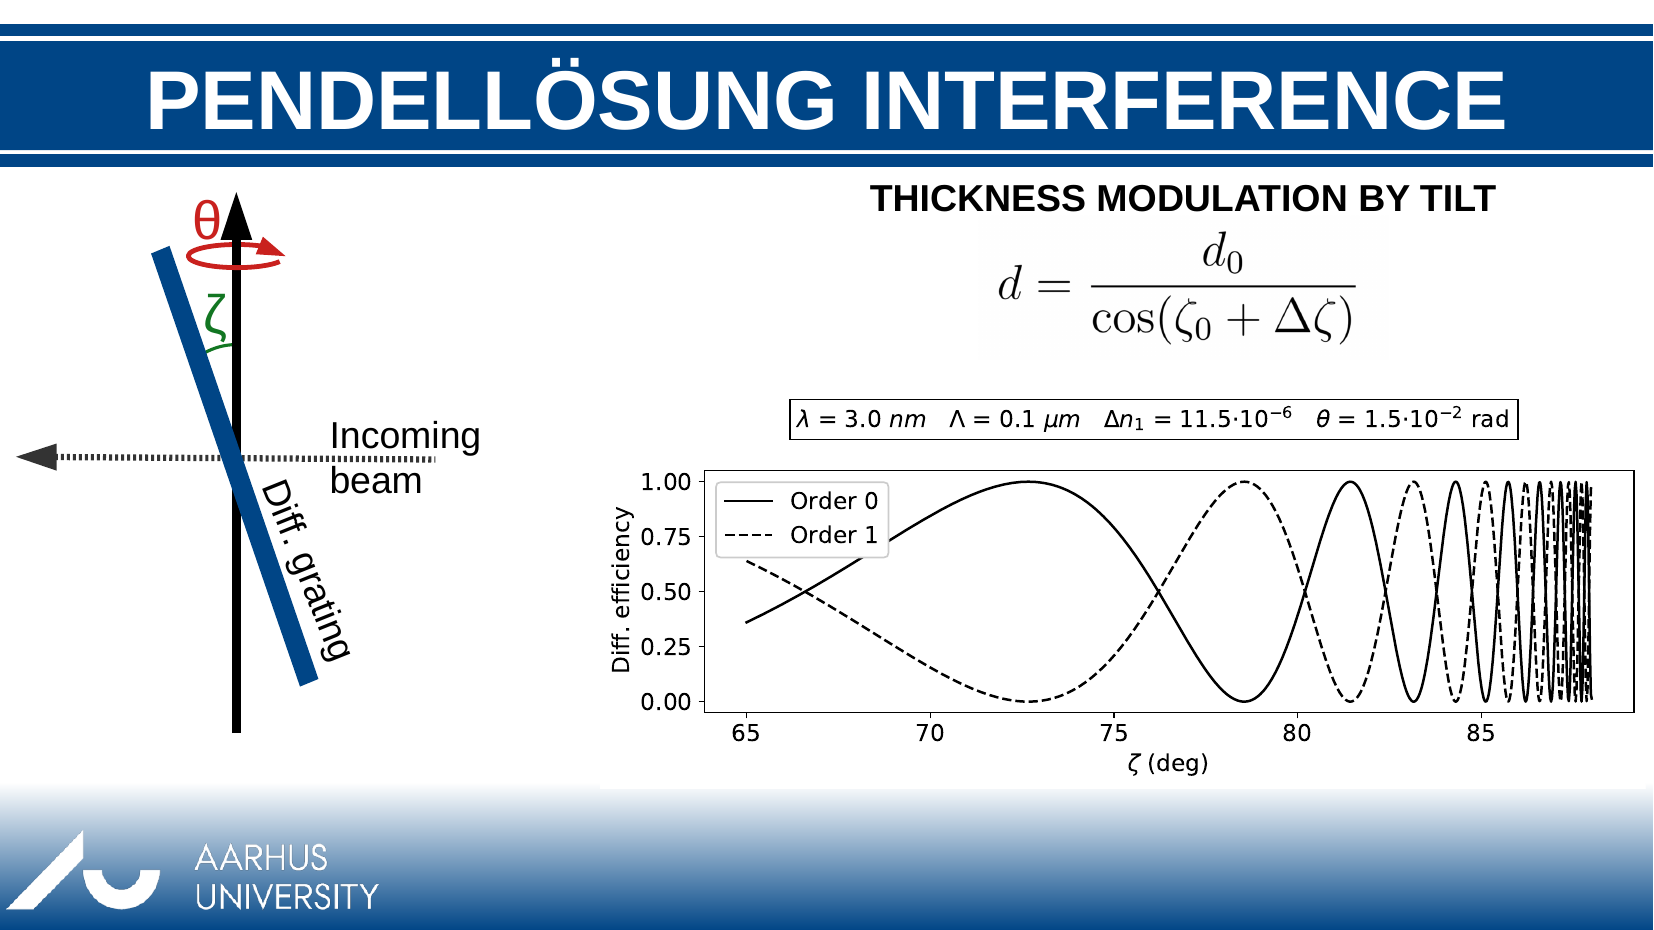

# PENDELLÖSUNG INTERFERENCE
THICKNESS MODULATION BY TILT
θ
ζ
Incoming
beam
Diff. grating